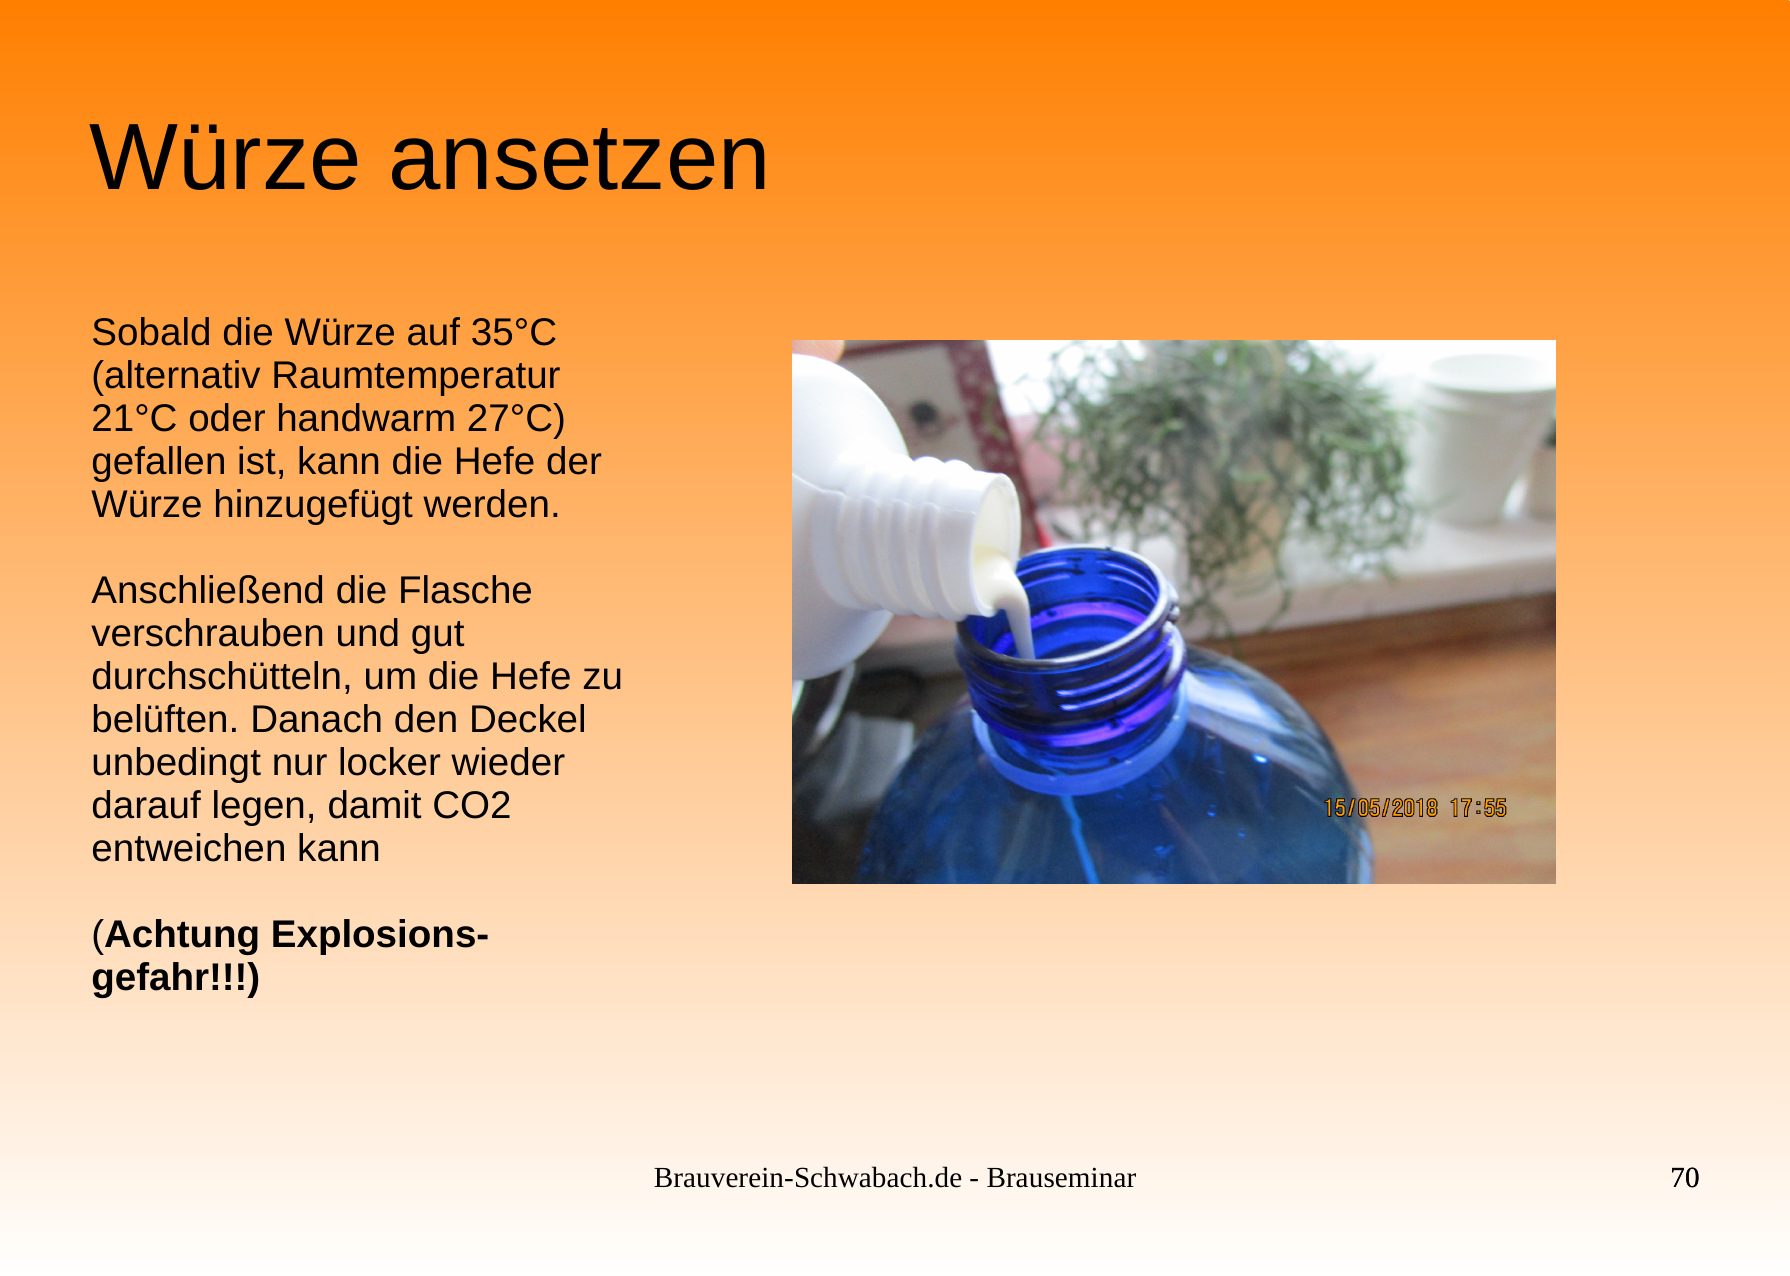

# Würze ansetzen
Sobald die Würze auf 35°C (alternativ Raumtemperatur 21°C oder handwarm 27°C) gefallen ist, kann die Hefe der Würze hinzugefügt werden.
Anschließend die Flasche verschrauben und gut durchschütteln, um die Hefe zu belüften. Danach den Deckel unbedingt nur locker wieder darauf legen, damit CO2 entweichen kann
(Achtung Explosions-gefahr!!!)
Brauverein-Schwabach.de - Brauseminar
70